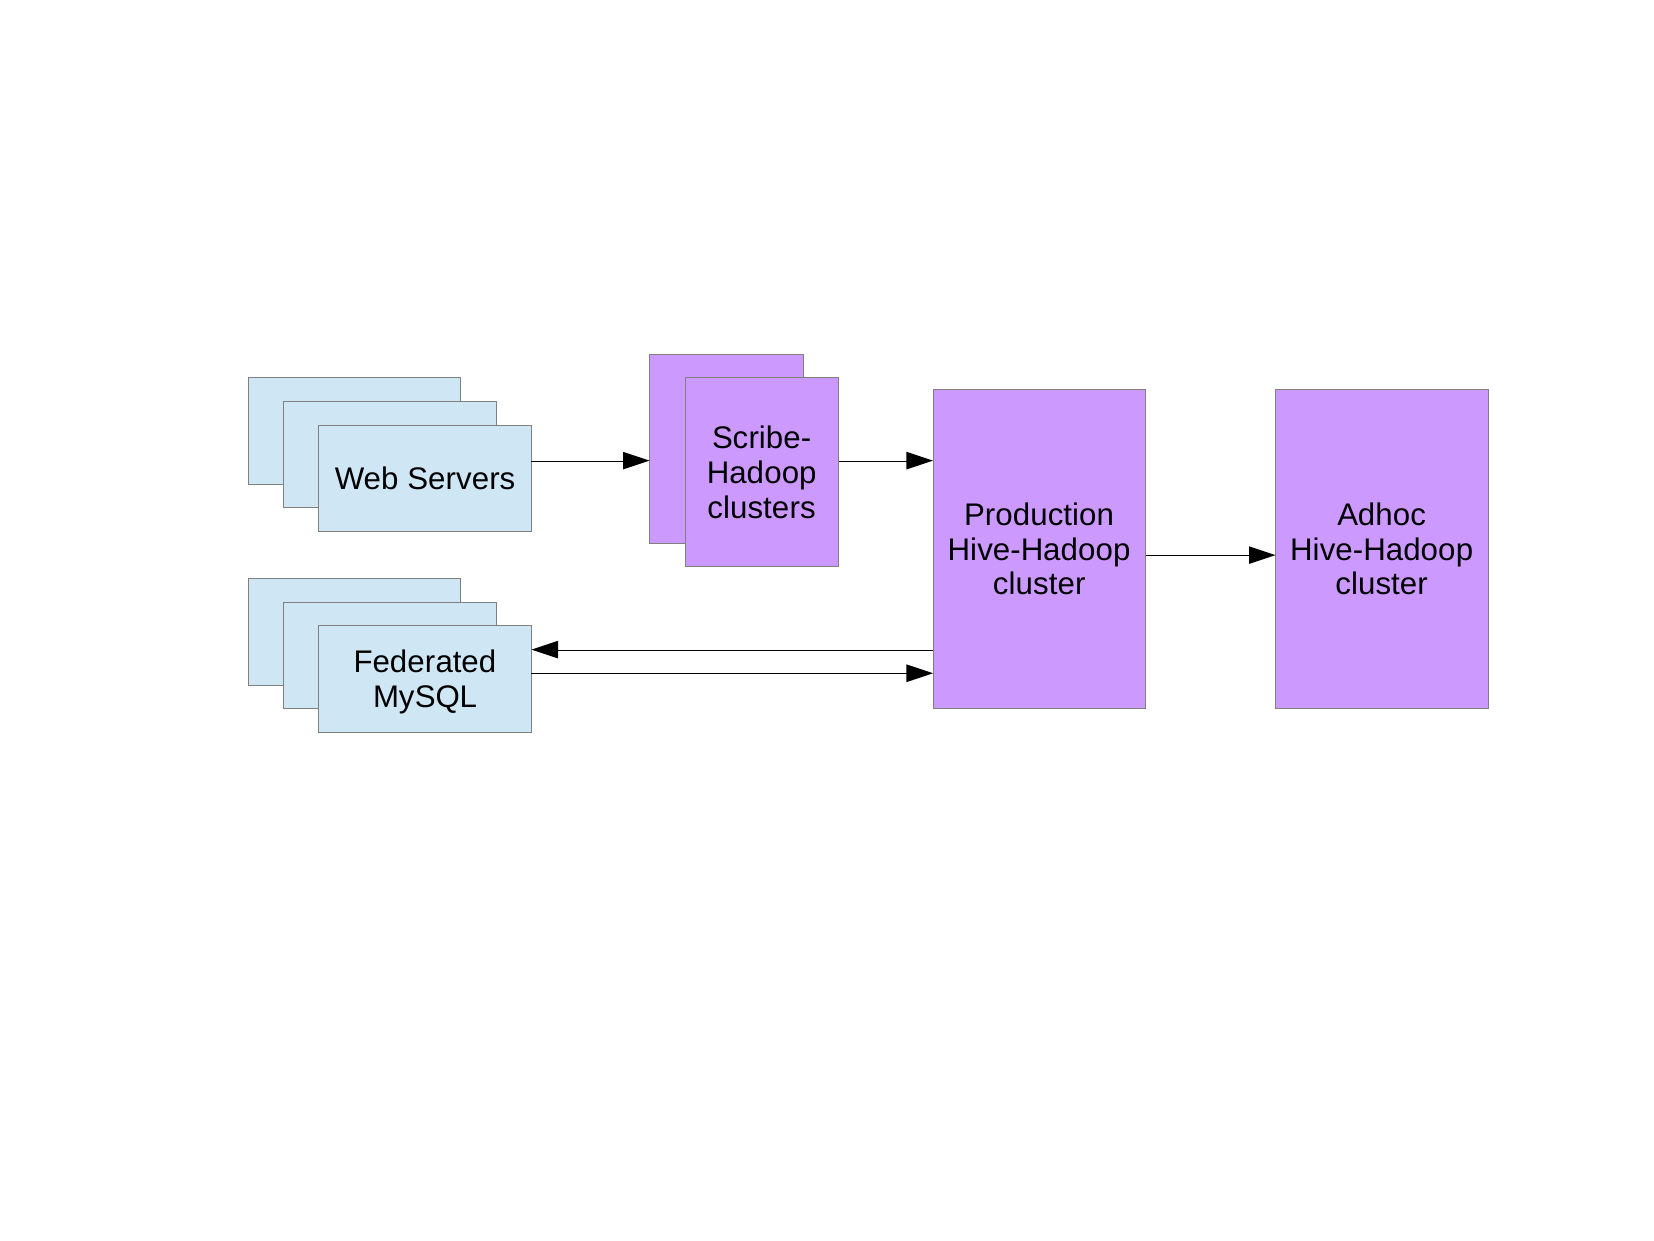

Scribe-
Hadoop
clusters
Production
Hive-Hadoop
cluster
Adhoc
Hive-Hadoop
cluster
Web Servers
Federated
MySQL